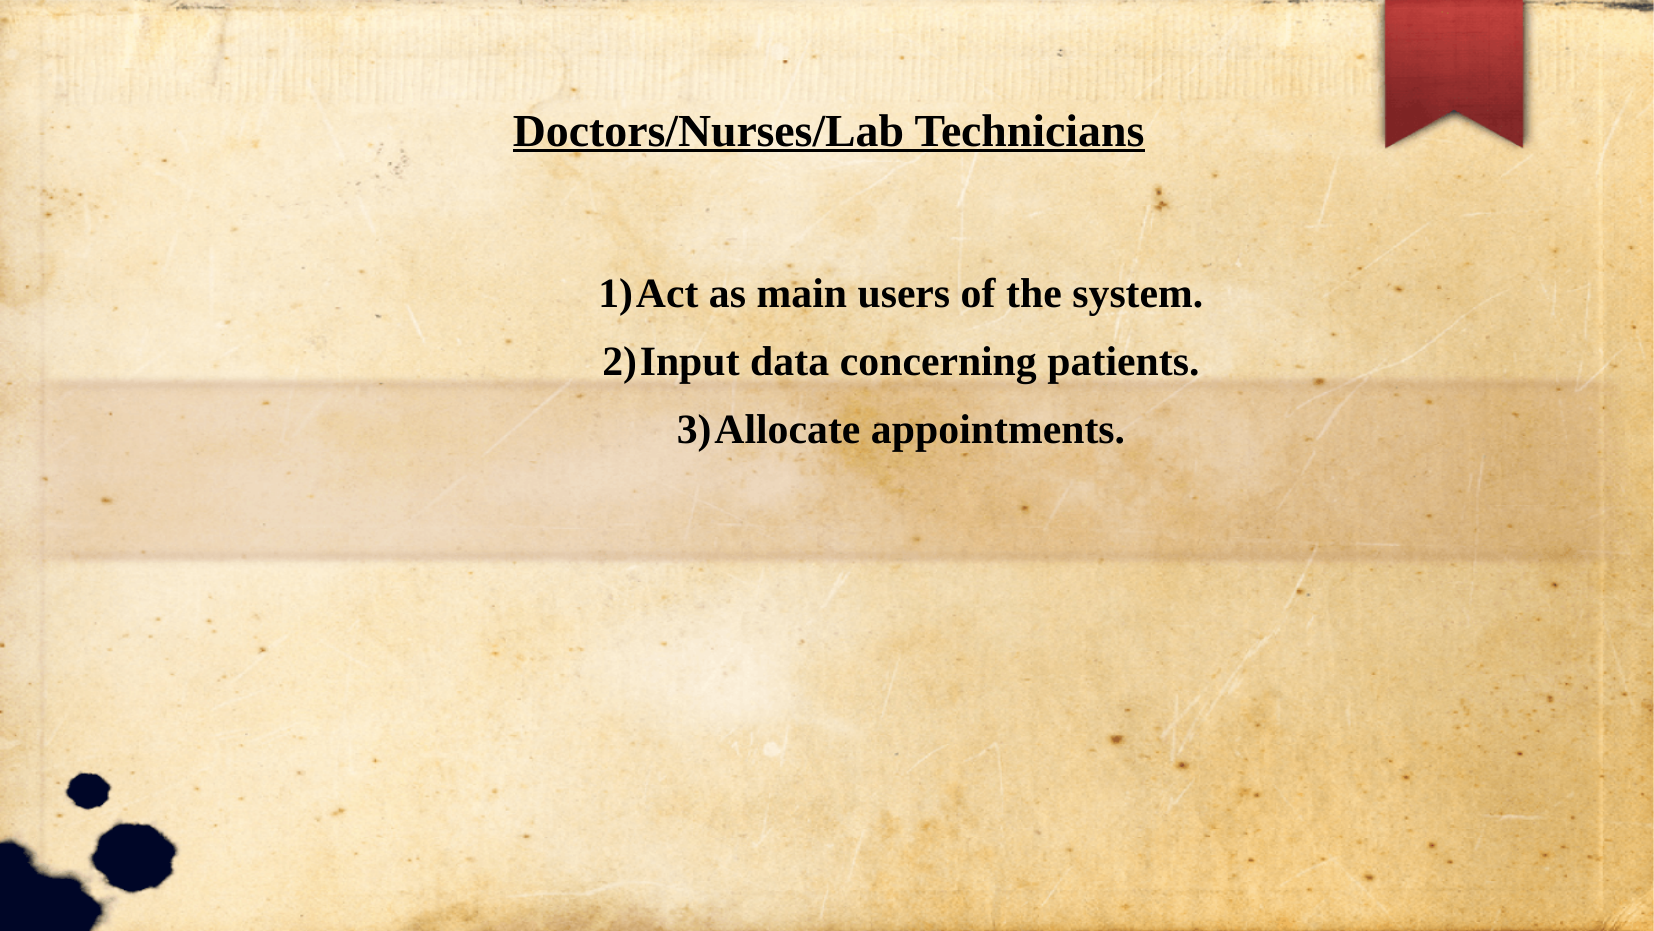

# Doctors/Nurses/Lab Technicians
Act as main users of the system.
Input data concerning patients.
Allocate appointments.